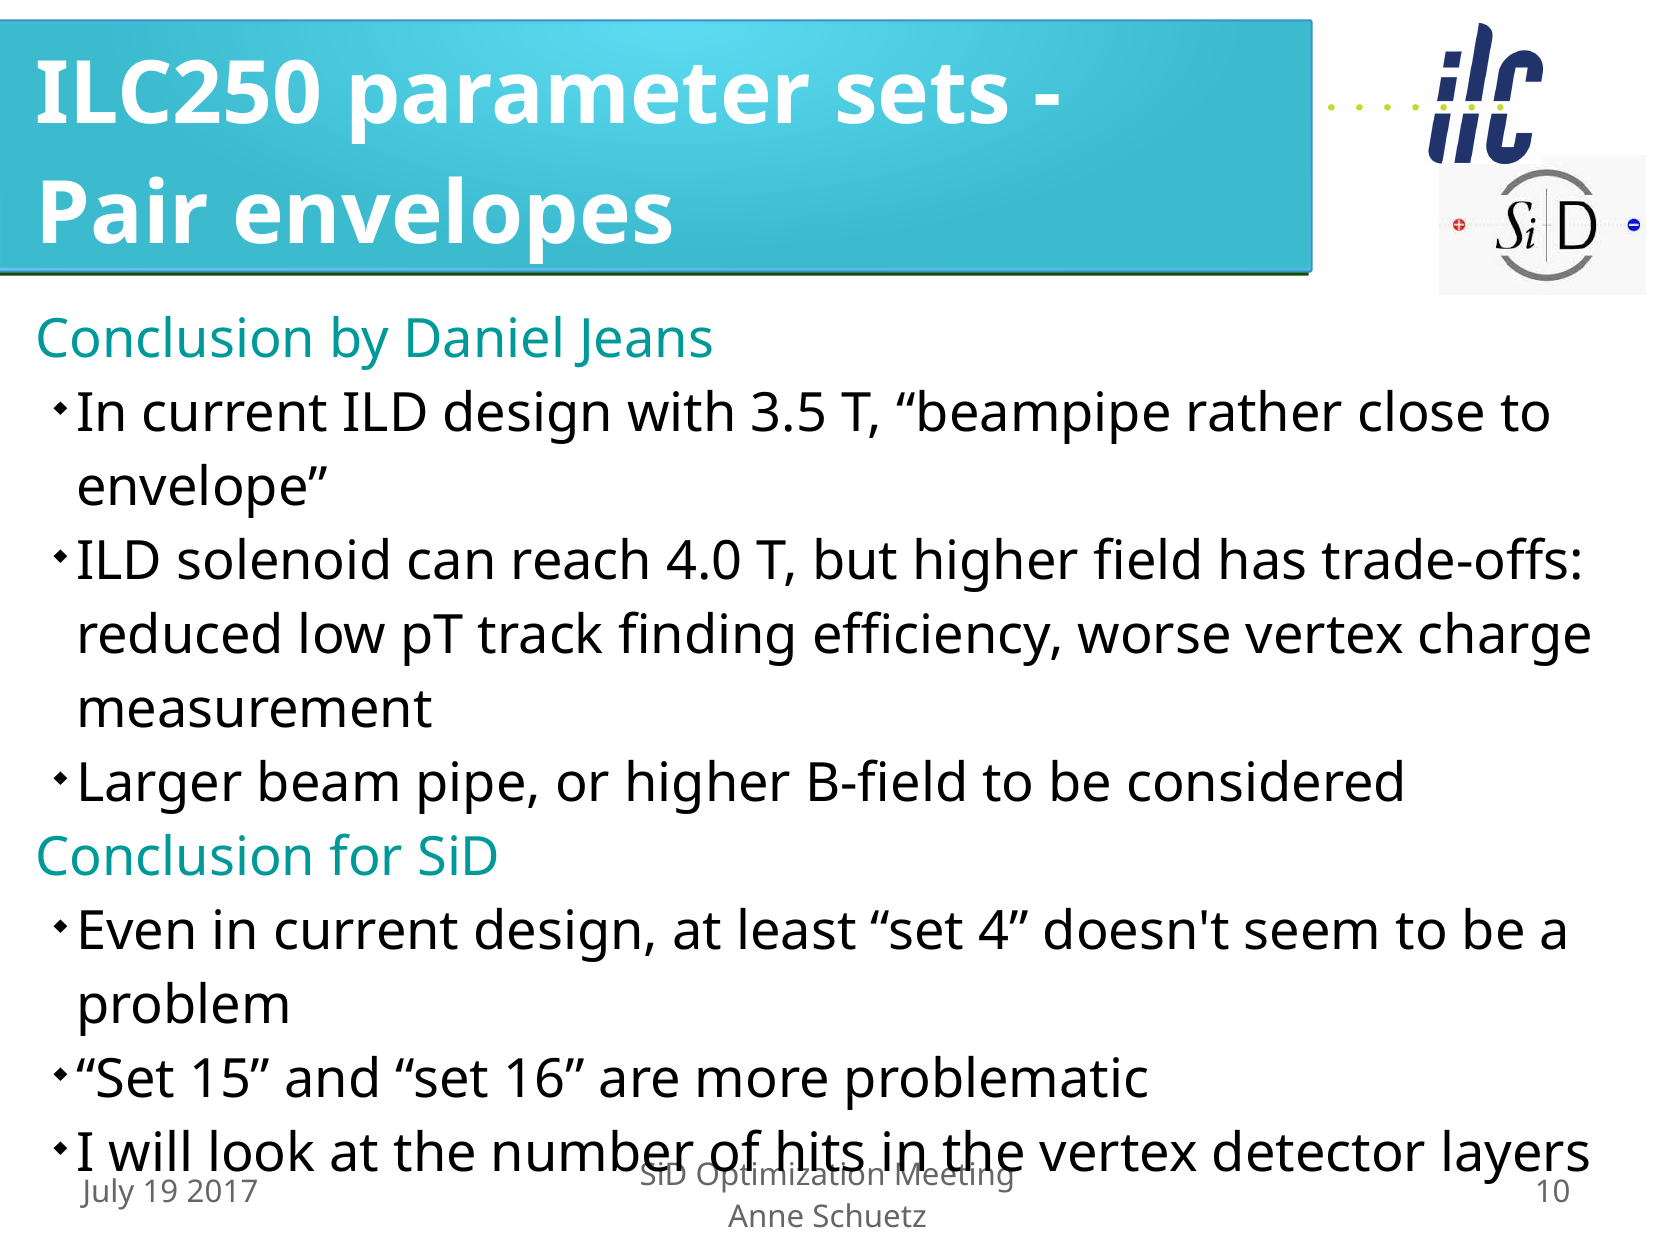

# ILC250 parameter sets - Pair envelopes
Conclusion by Daniel Jeans
In current ILD design with 3.5 T, “beampipe rather close to envelope”
ILD solenoid can reach 4.0 T, but higher field has trade-offs:
reduced low pT track finding efficiency, worse vertex charge measurement
Larger beam pipe, or higher B-field to be considered
Conclusion for SiD
Even in current design, at least “set 4” doesn't seem to be a problem
“Set 15” and “set 16” are more problematic
I will look at the number of hits in the vertex detector layers
10